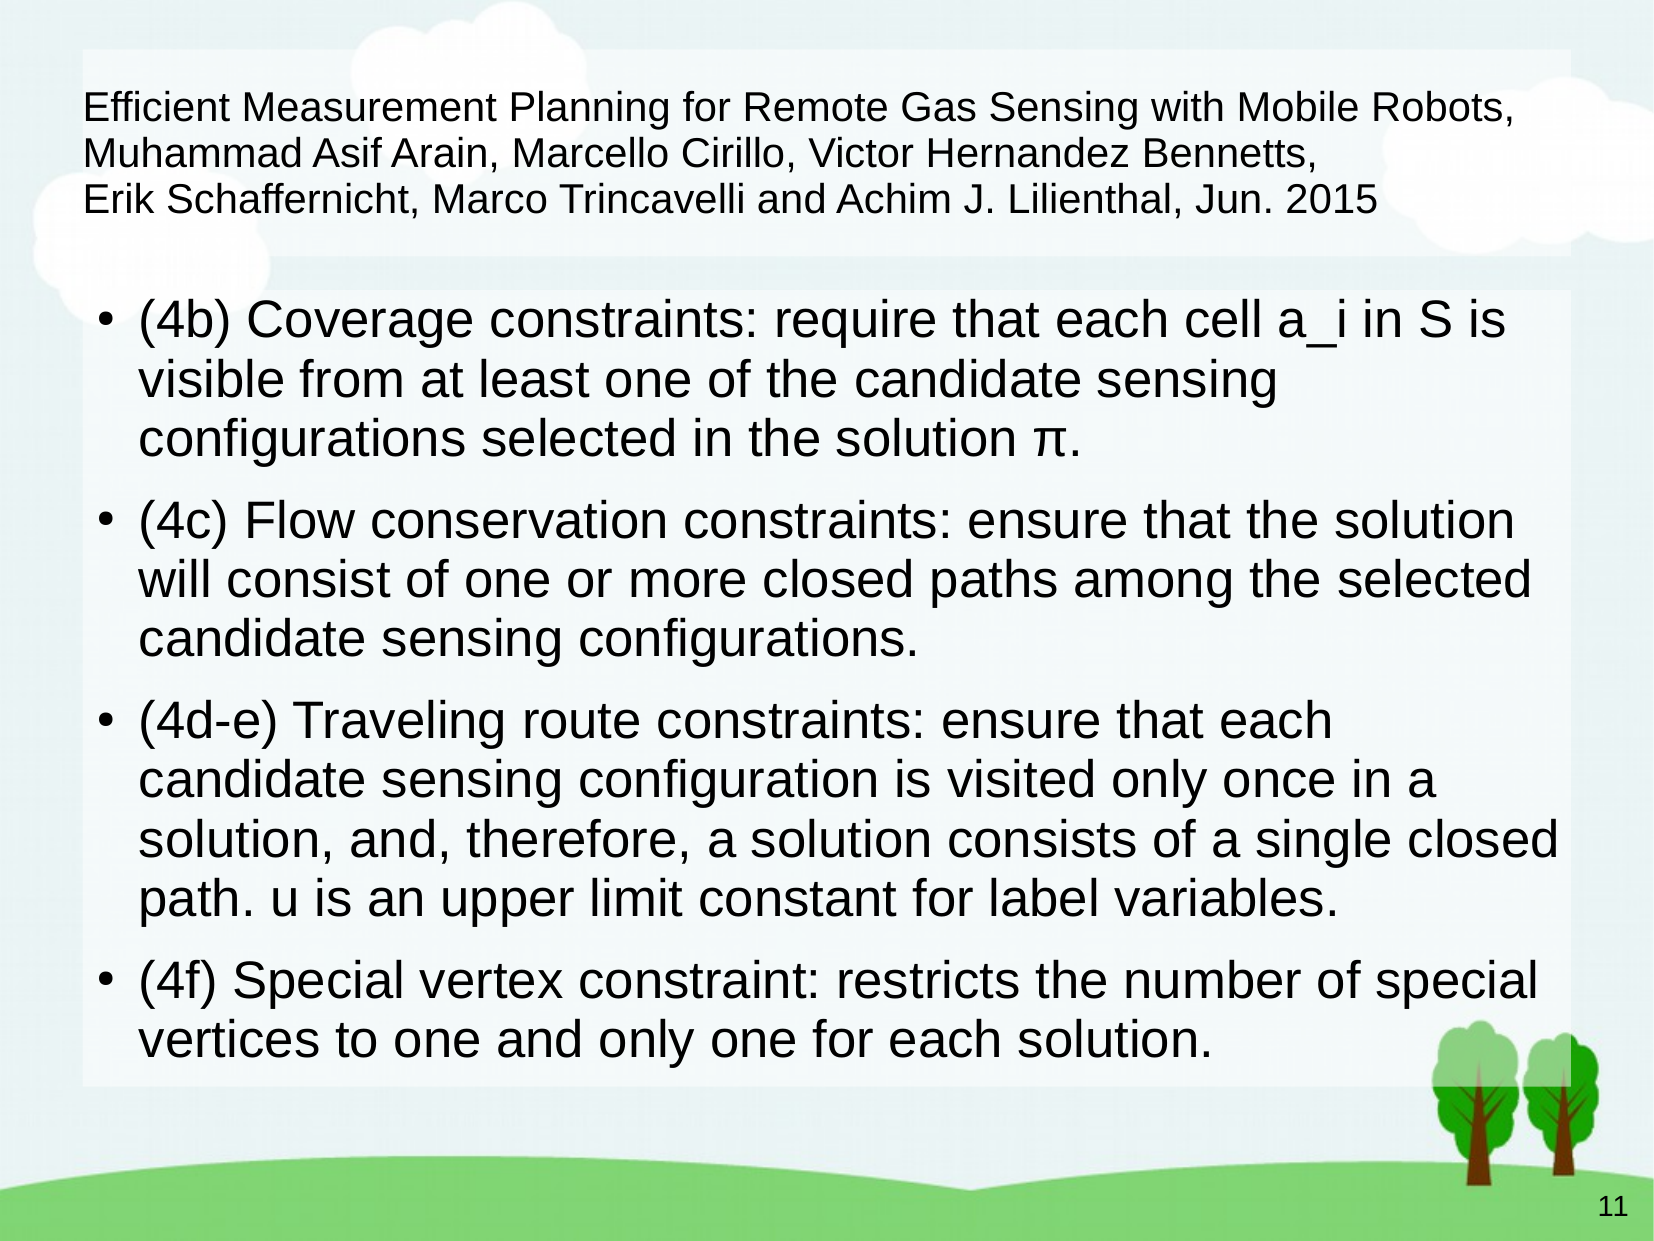

# Efficient Measurement Planning for Remote Gas Sensing with Mobile Robots, Muhammad Asif Arain, Marcello Cirillo, Victor Hernandez Bennetts, Erik Schaffernicht, Marco Trincavelli and Achim J. Lilienthal, Jun. 2015
(4b) Coverage constraints: require that each cell a_i in S is visible from at least one of the candidate sensing configurations selected in the solution π.
(4c) Flow conservation constraints: ensure that the solution will consist of one or more closed paths among the selected candidate sensing configurations.
(4d-e) Traveling route constraints: ensure that each candidate sensing configuration is visited only once in a solution, and, therefore, a solution consists of a single closed path. u is an upper limit constant for label variables.
(4f) Special vertex constraint: restricts the number of special vertices to one and only one for each solution.
11